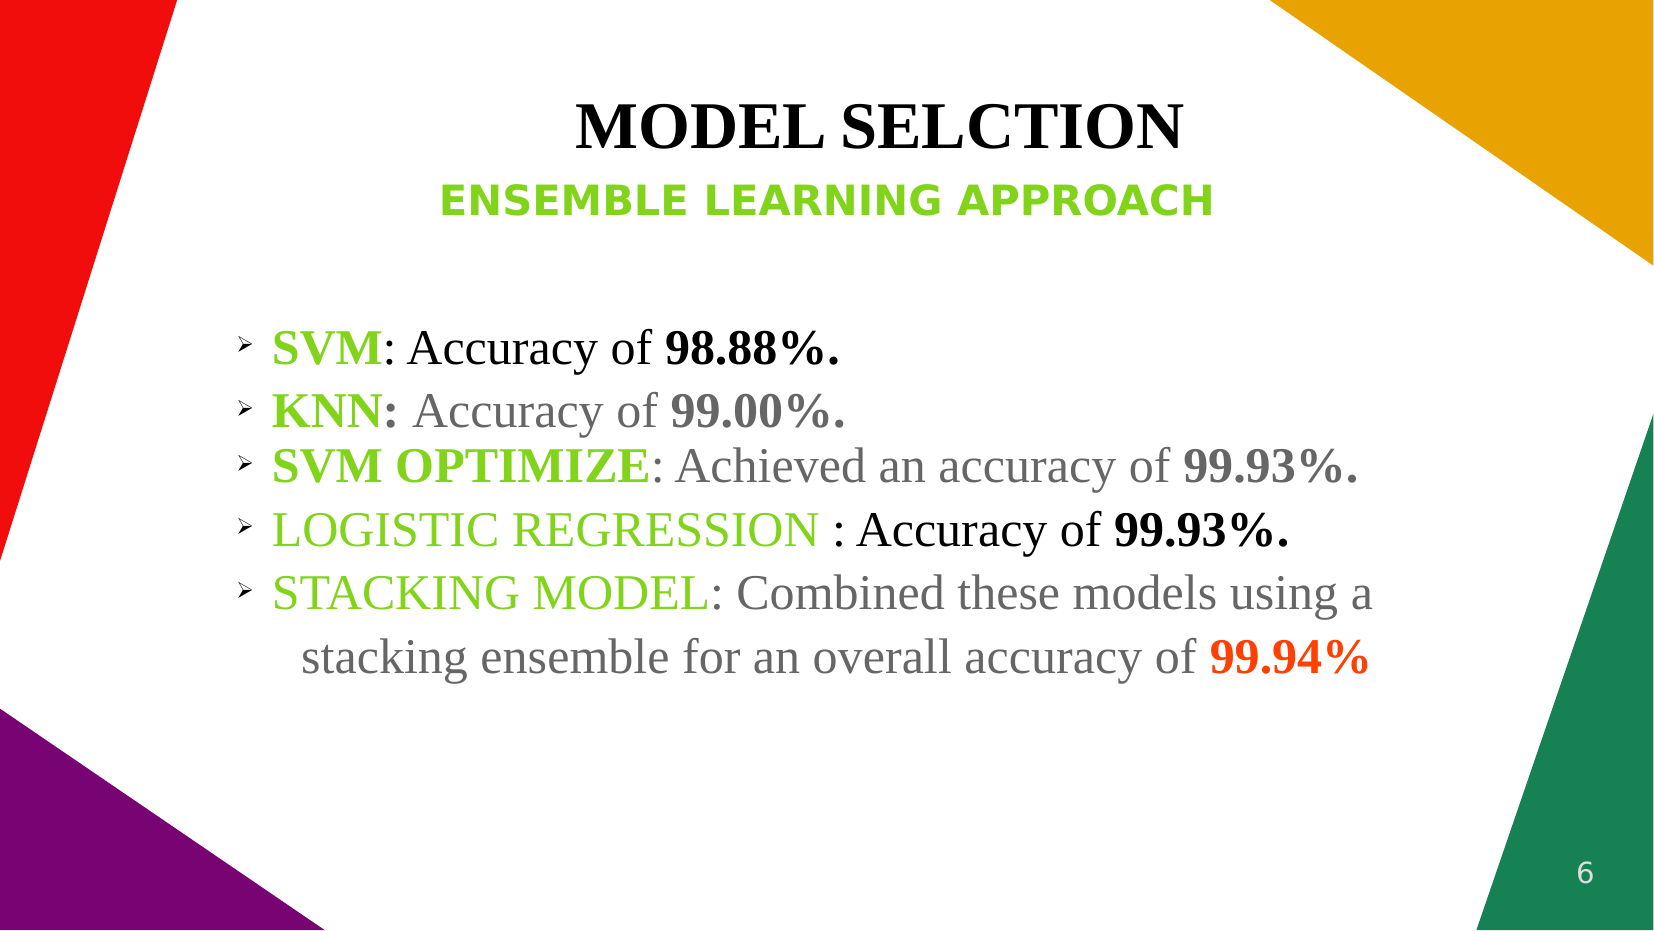

# MODEL SELCTION
ENSEMBLE LEARNING APPROACH
SVM: Accuracy of 98.88%.
KNN: Accuracy of 99.00%.
SVM OPTIMIZE: Achieved an accuracy of 99.93%.
LOGISTIC REGRESSION : Accuracy of 99.93%.
STACKING MODEL: Combined these models using a stacking ensemble for an overall accuracy of 99.94%
6